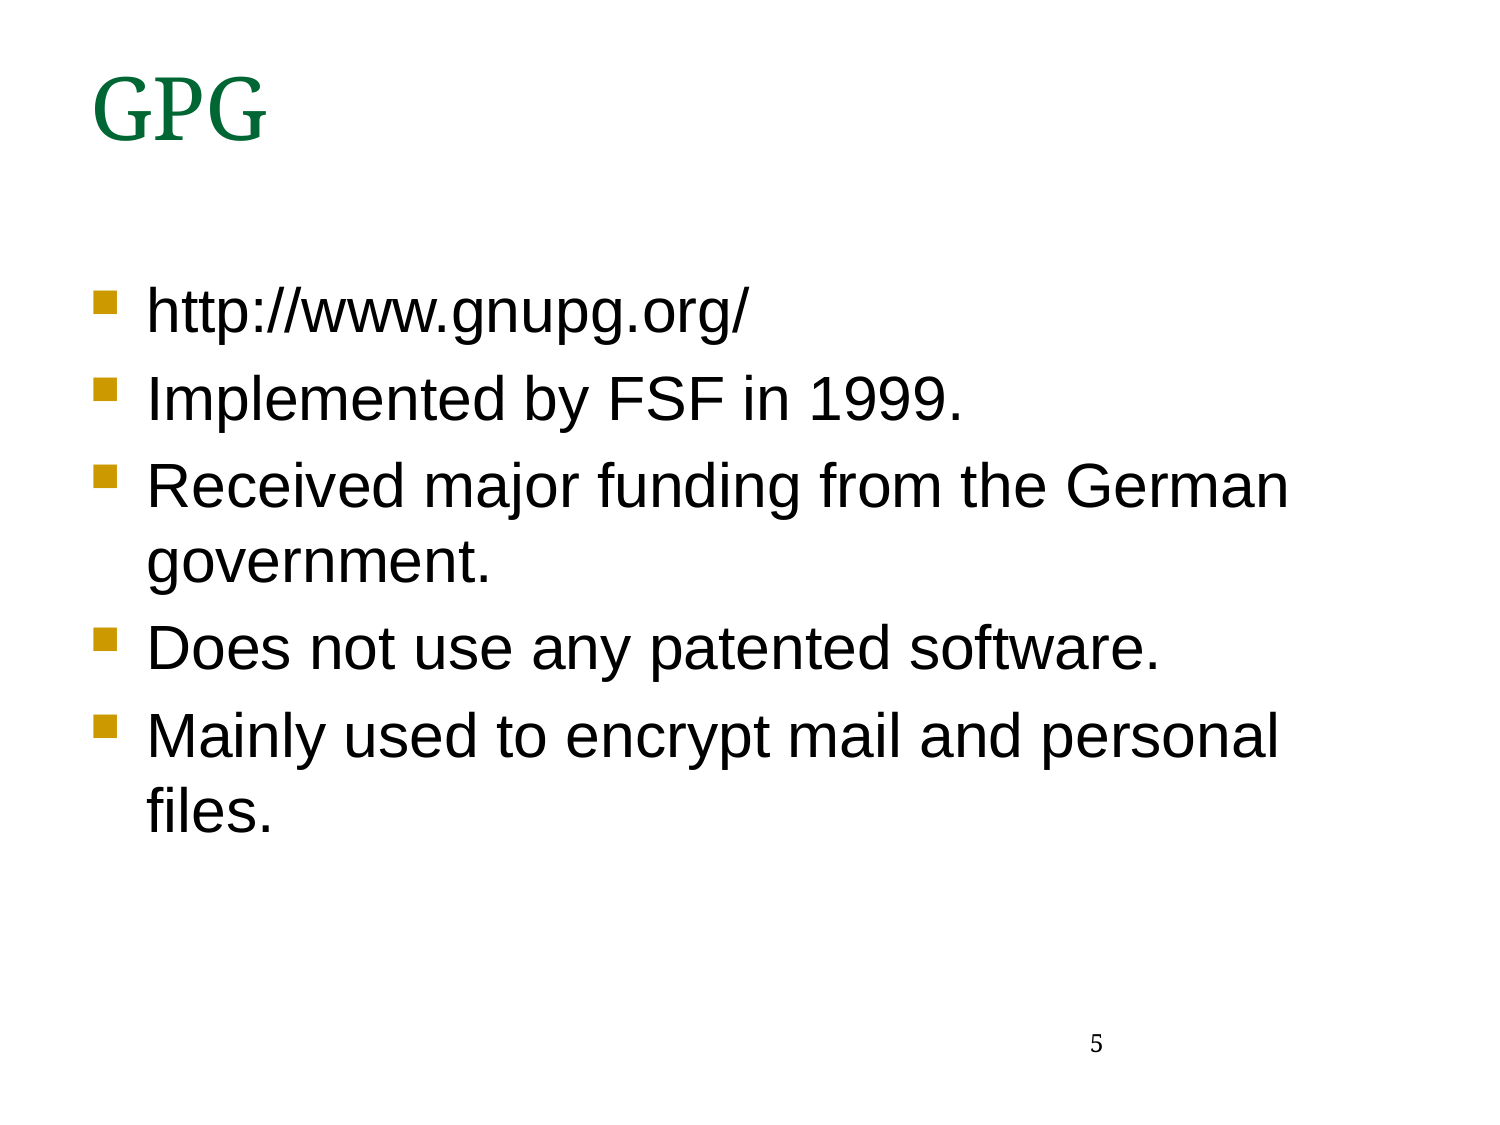

# GPG
http://www.gnupg.org/
Implemented by FSF in 1999.
Received major funding from the German government.
Does not use any patented software.
Mainly used to encrypt mail and personal files.